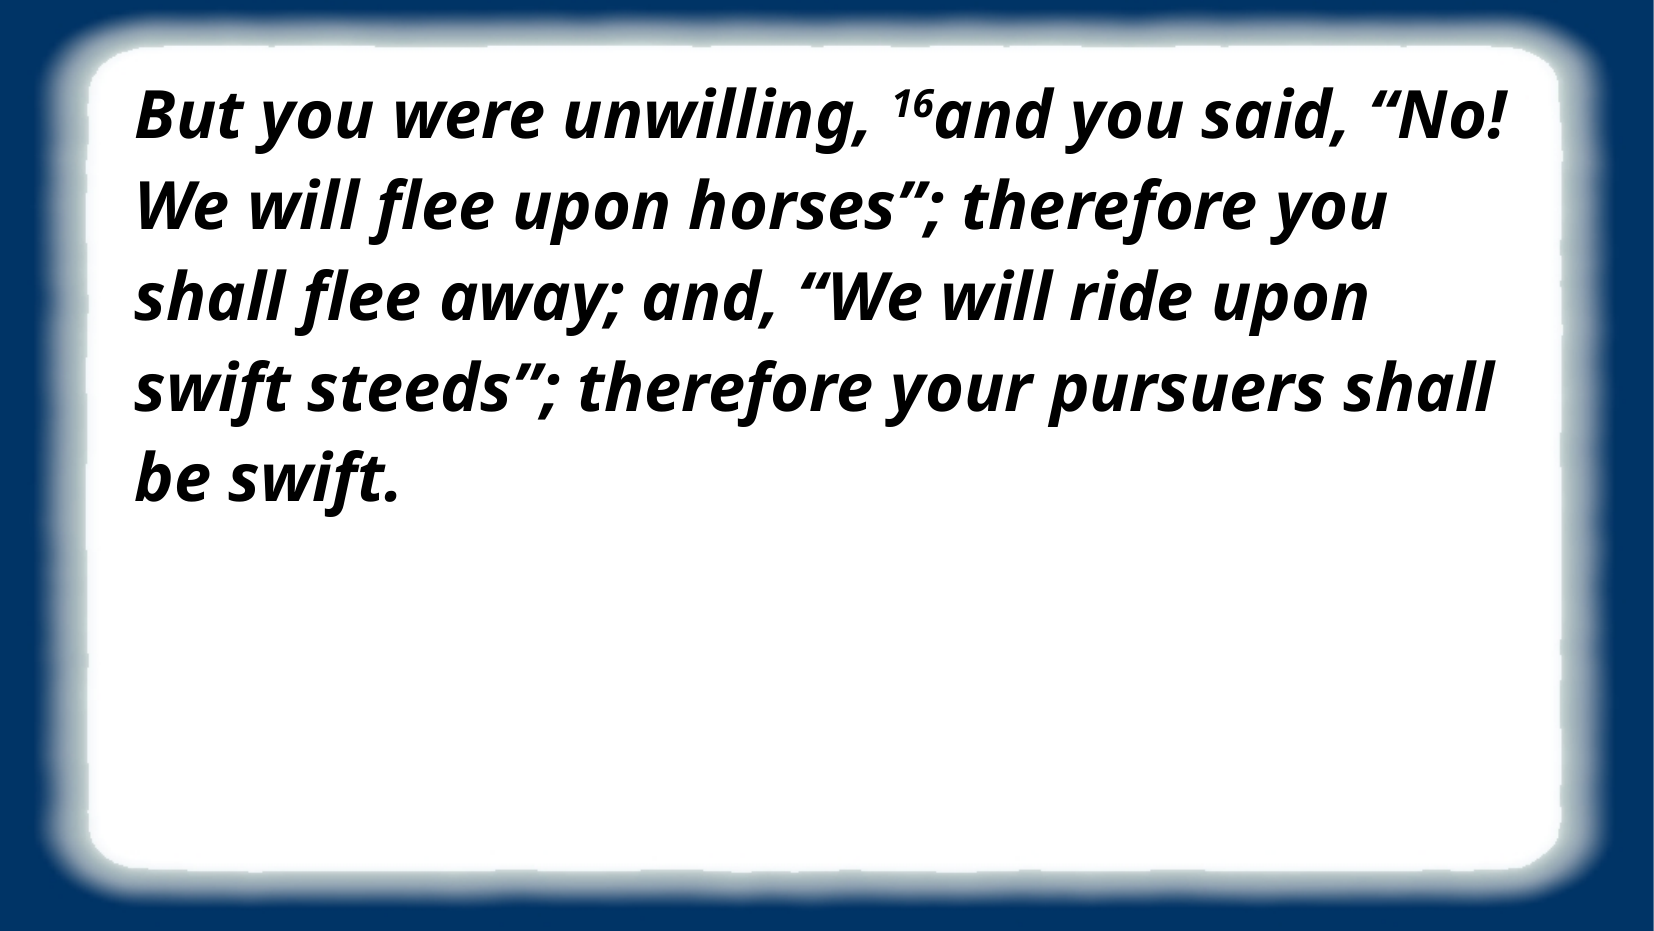

But you were unwilling, 16and you said, “No! We will flee upon horses”; therefore you shall flee away; and, “We will ride upon swift steeds”; therefore your pursuers shall be swift.